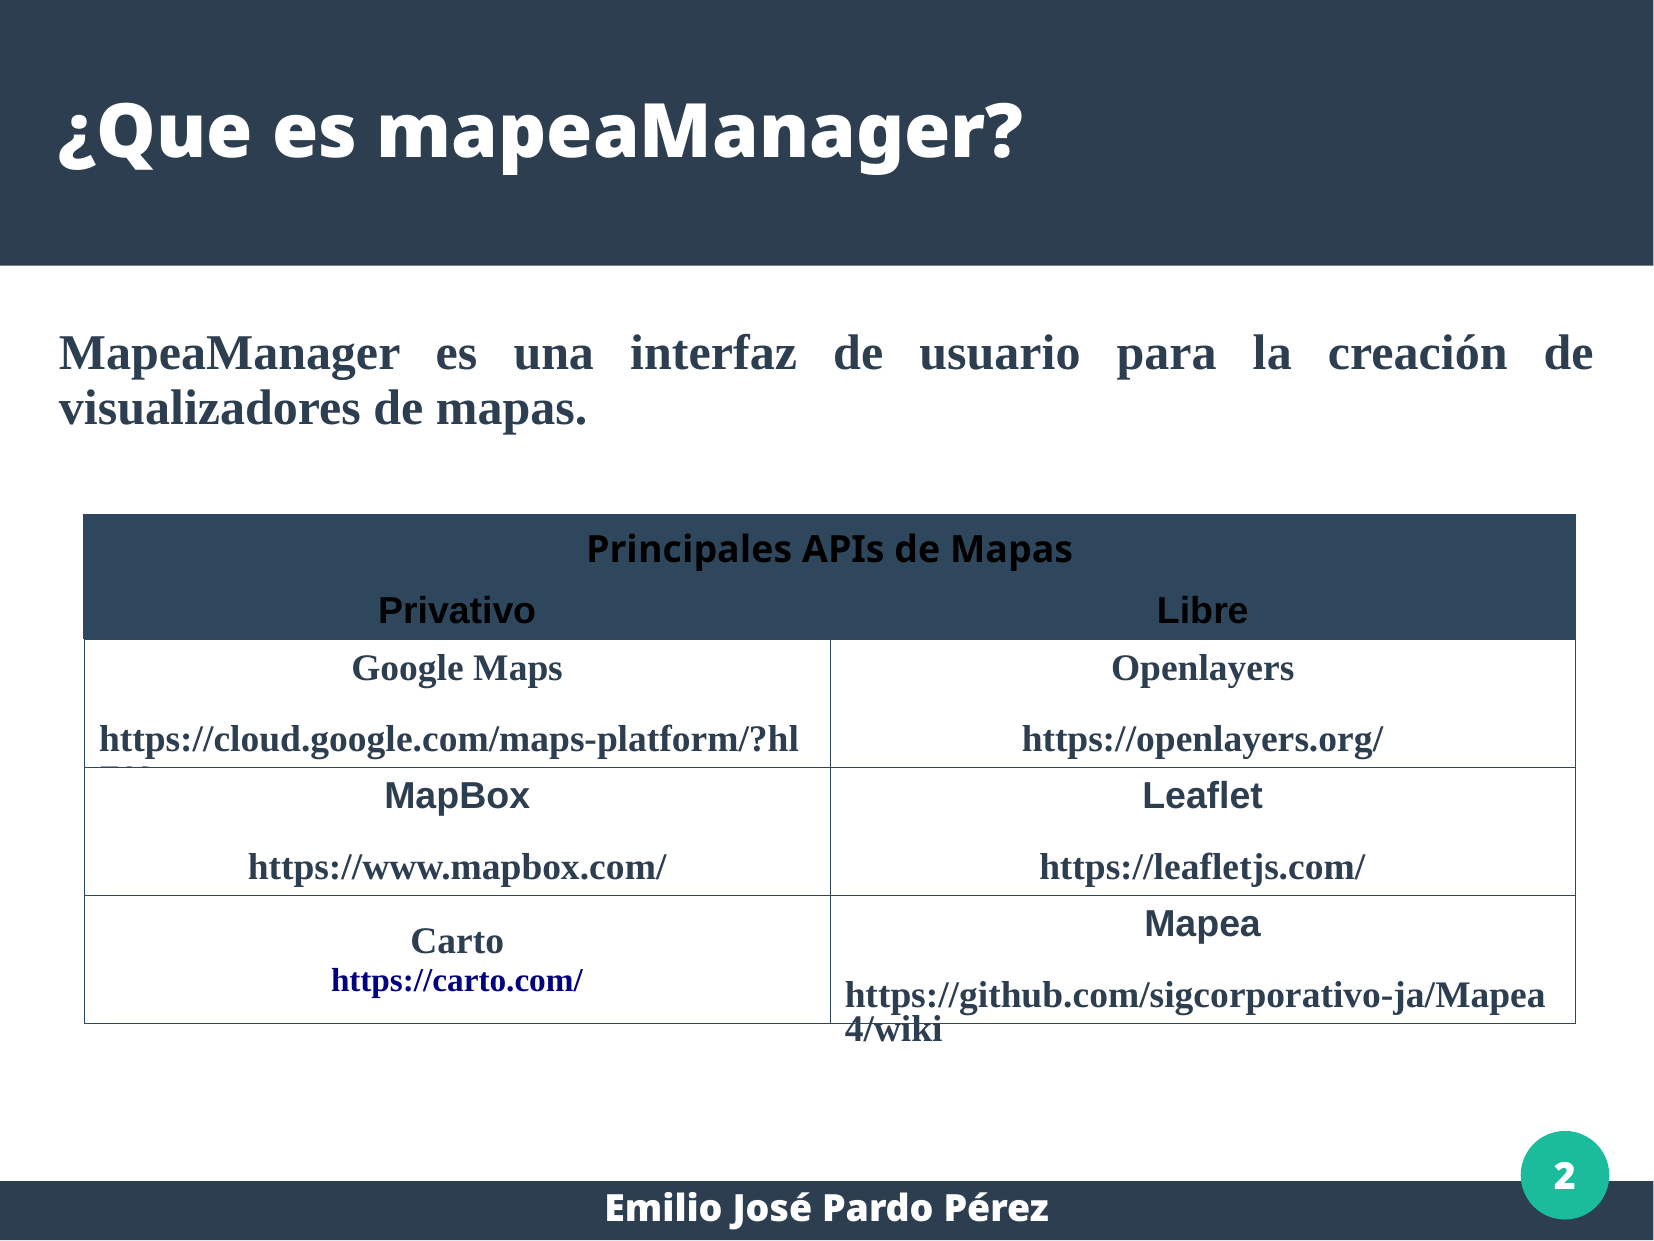

# ¿Que es mapeaManager?
MapeaManager es una interfaz de usuario para la creación de visualizadores de mapas.
| Principales APIs de Mapas | |
| --- | --- |
| Privativo | Libre |
| Google Maps https://cloud.google.com/maps-platform/?hl=es | Openlayers https://openlayers.org/ |
| MapBox https://www.mapbox.com/ | Leaflet https://leafletjs.com/ |
| Carto https://carto.com/ | Mapea https://github.com/sigcorporativo-ja/Mapea4/wiki |
2
Emilio José Pardo Pérez